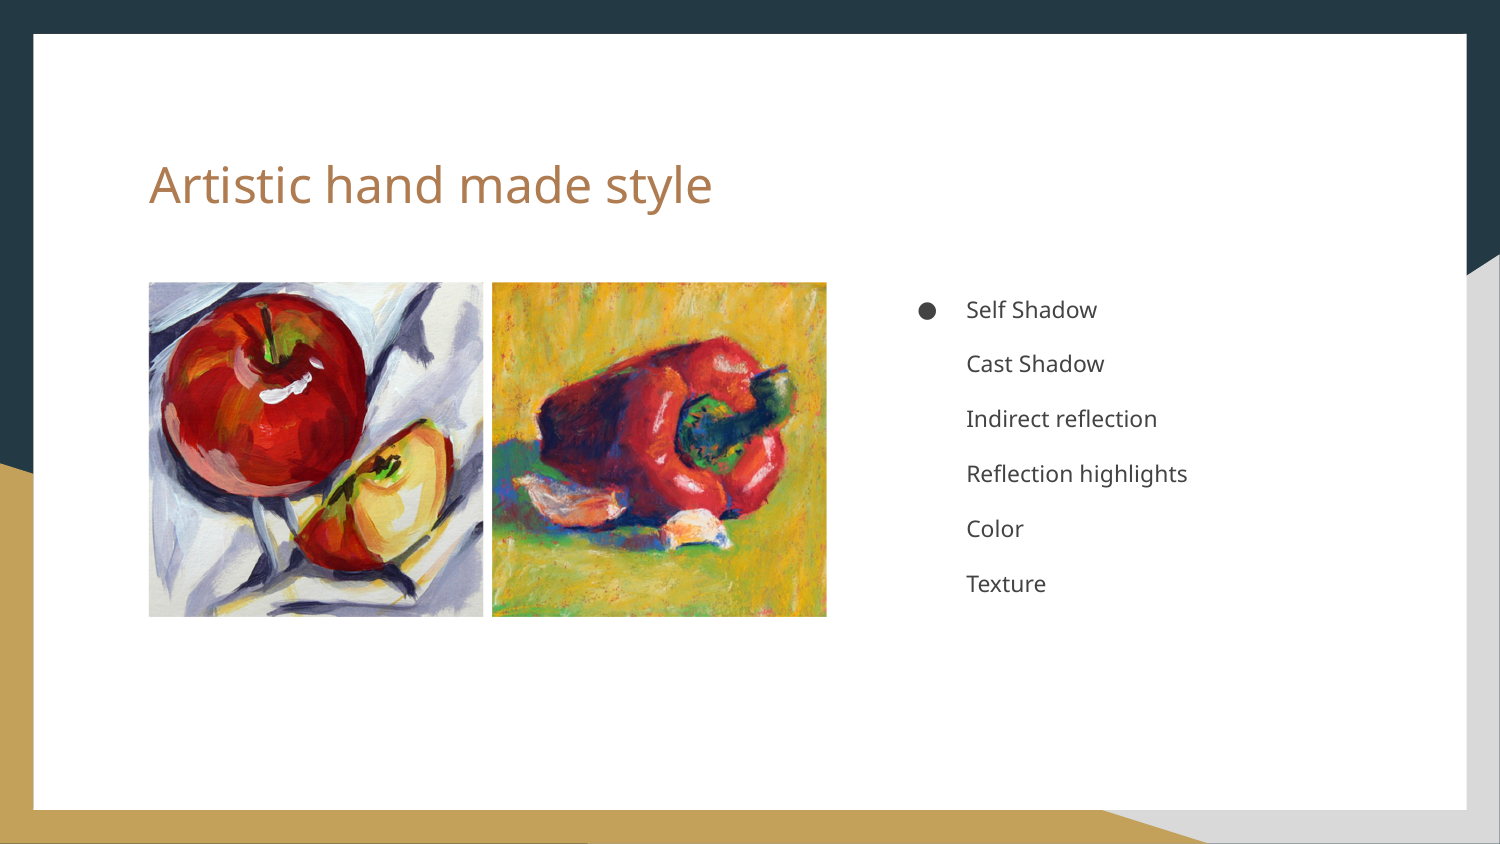

# Artistic hand made style
Self Shadow
Cast Shadow
Indirect reflection
Reflection highlights
Color
Texture